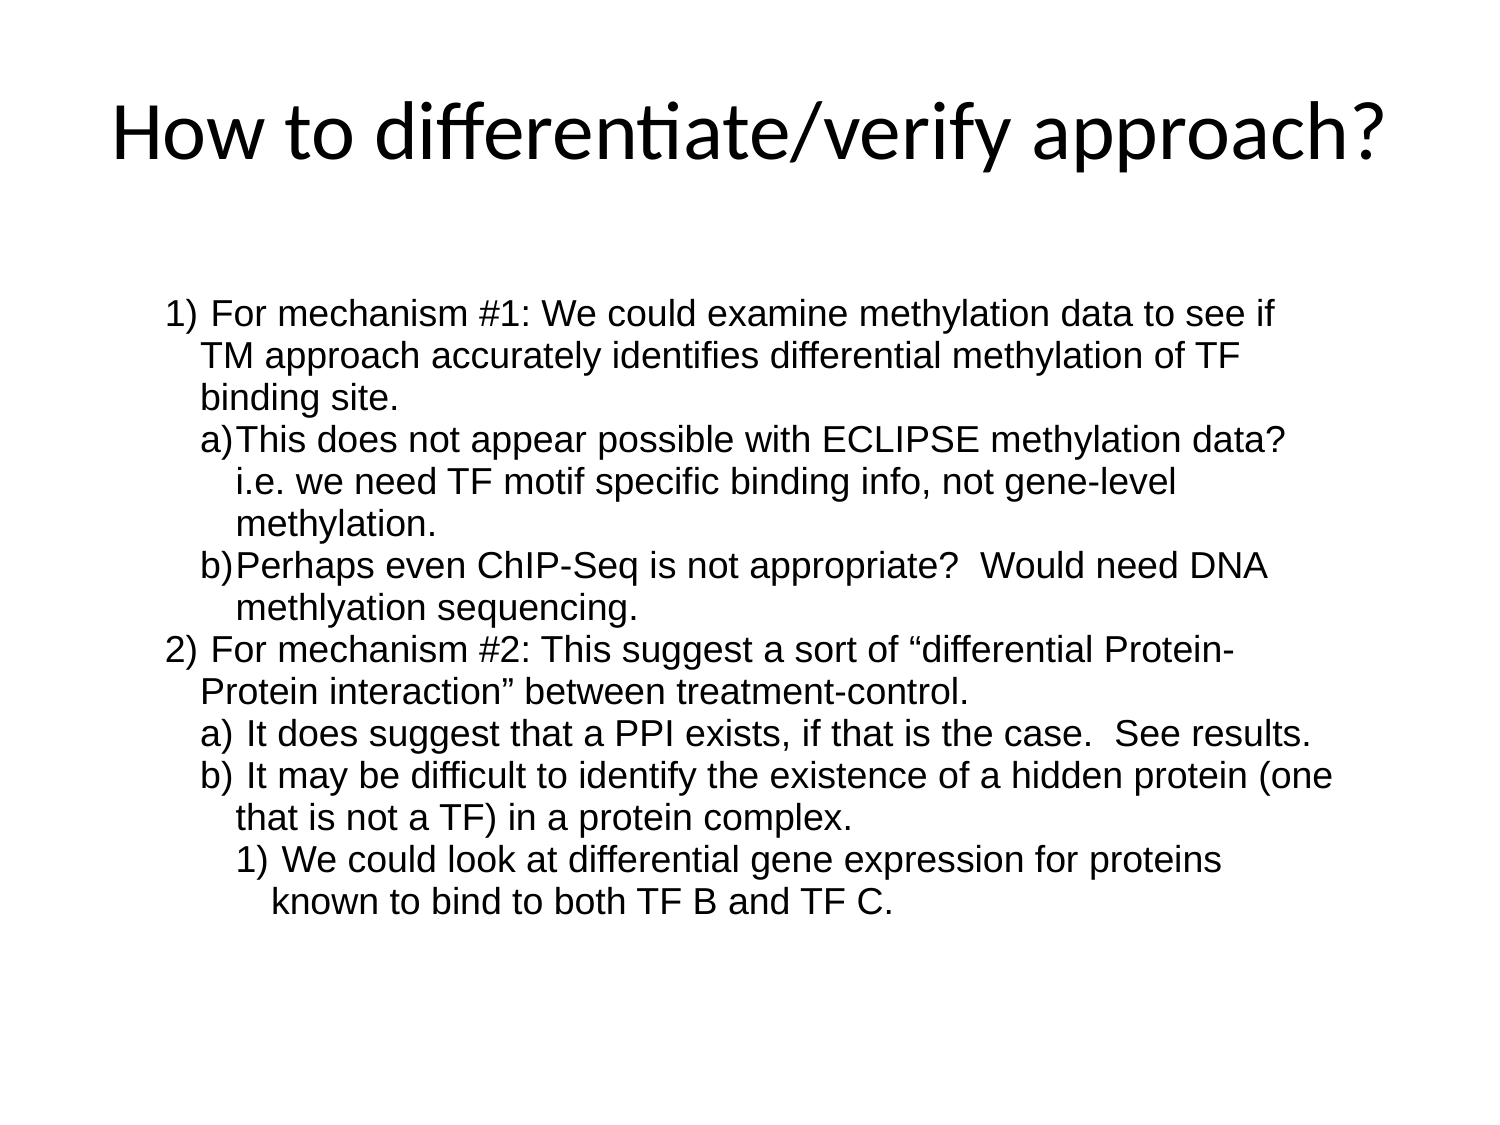

# How to differentiate/verify approach?
 For mechanism #1: We could examine methylation data to see if TM approach accurately identifies differential methylation of TF binding site.
This does not appear possible with ECLIPSE methylation data? i.e. we need TF motif specific binding info, not gene-level methylation.
Perhaps even ChIP-Seq is not appropriate? Would need DNA methlyation sequencing.
 For mechanism #2: This suggest a sort of “differential Protein-Protein interaction” between treatment-control.
 It does suggest that a PPI exists, if that is the case. See results.
 It may be difficult to identify the existence of a hidden protein (one that is not a TF) in a protein complex.
 We could look at differential gene expression for proteins known to bind to both TF B and TF C.